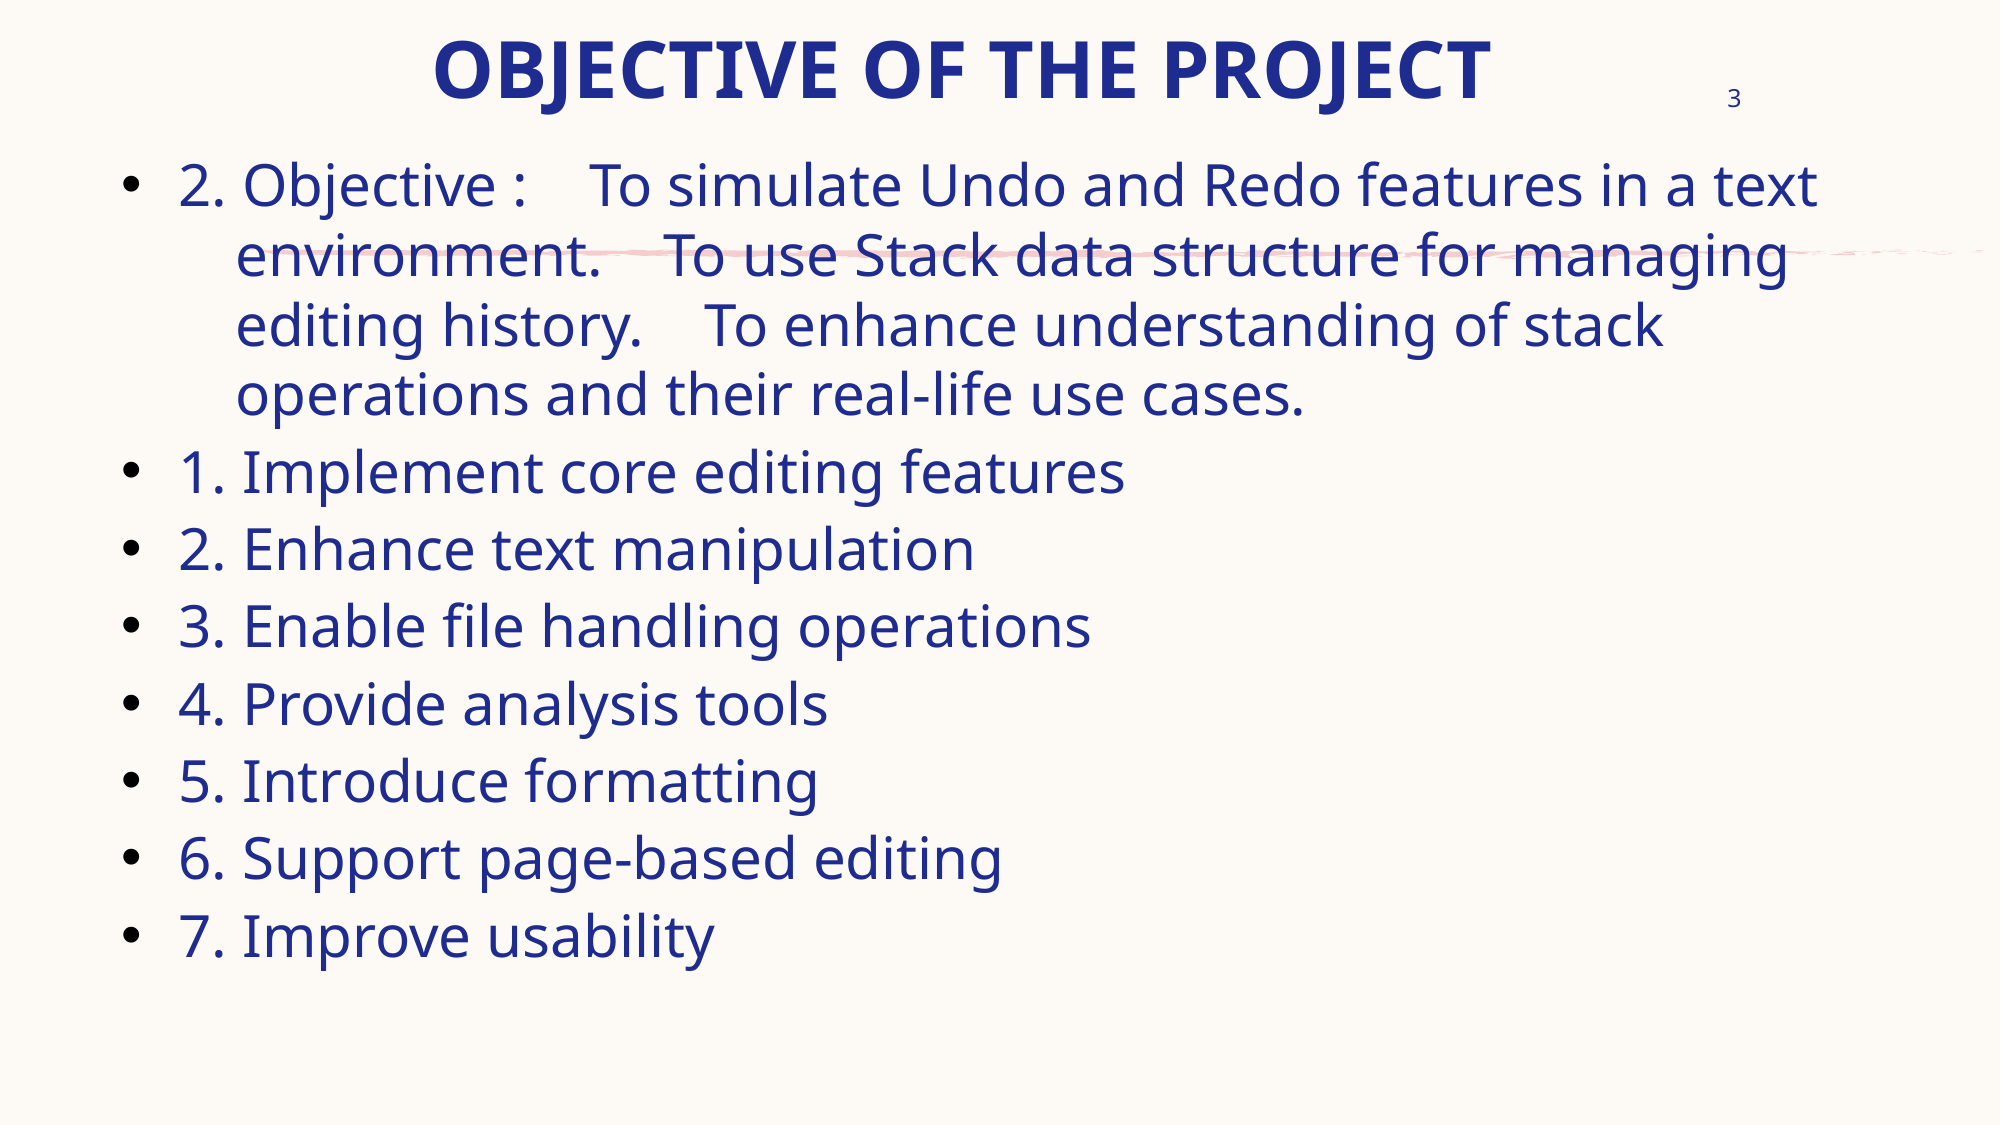

# Objective of the project
2. Objective : To simulate Undo and Redo features in a text environment. To use Stack data structure for managing editing history. To enhance understanding of stack operations and their real-life use cases.
1. Implement core editing features
2. Enhance text manipulation
3. Enable file handling operations
4. Provide analysis tools
5. Introduce formatting
6. Support page-based editing
7. Improve usability